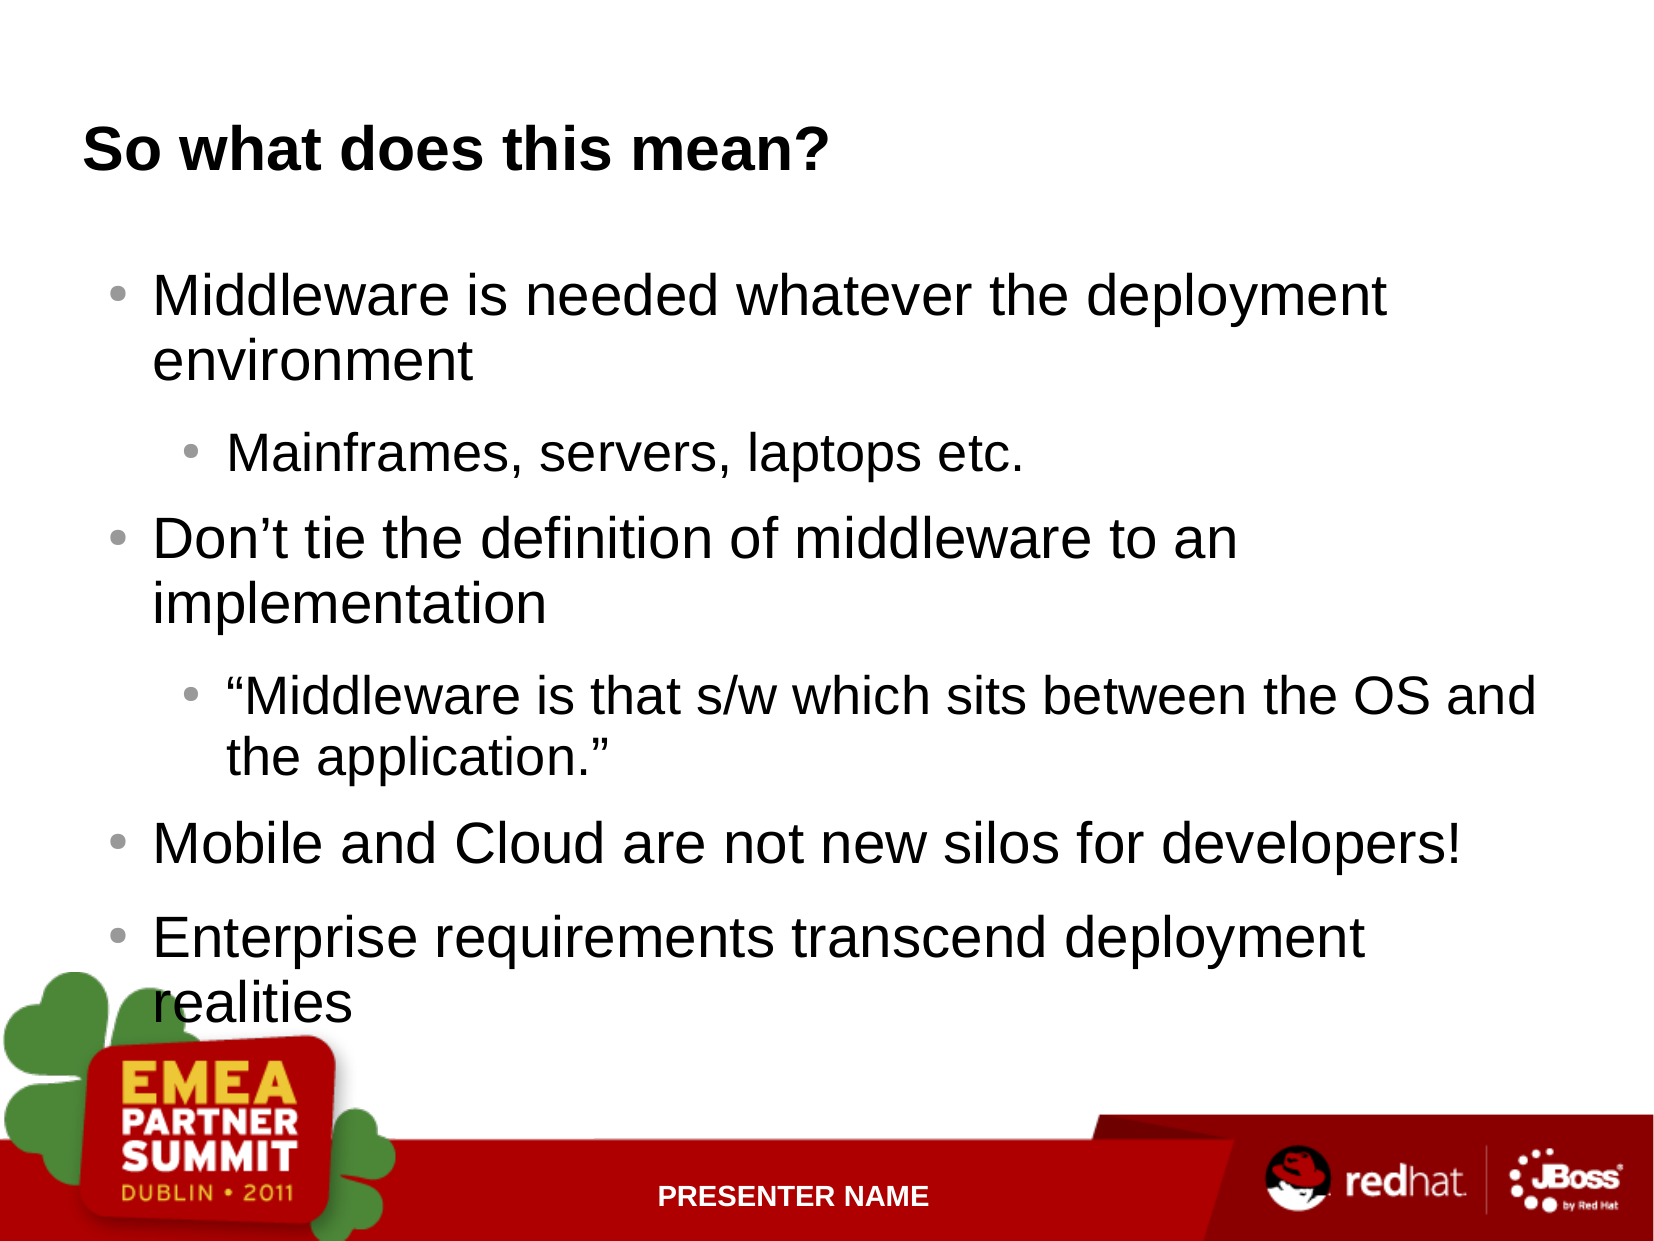

# So what does this mean?
Middleware is needed whatever the deployment environment
Mainframes, servers, laptops etc.
Don’t tie the definition of middleware to an implementation
“Middleware is that s/w which sits between the OS and the application.”
Mobile and Cloud are not new silos for developers!
Enterprise requirements transcend deployment realities